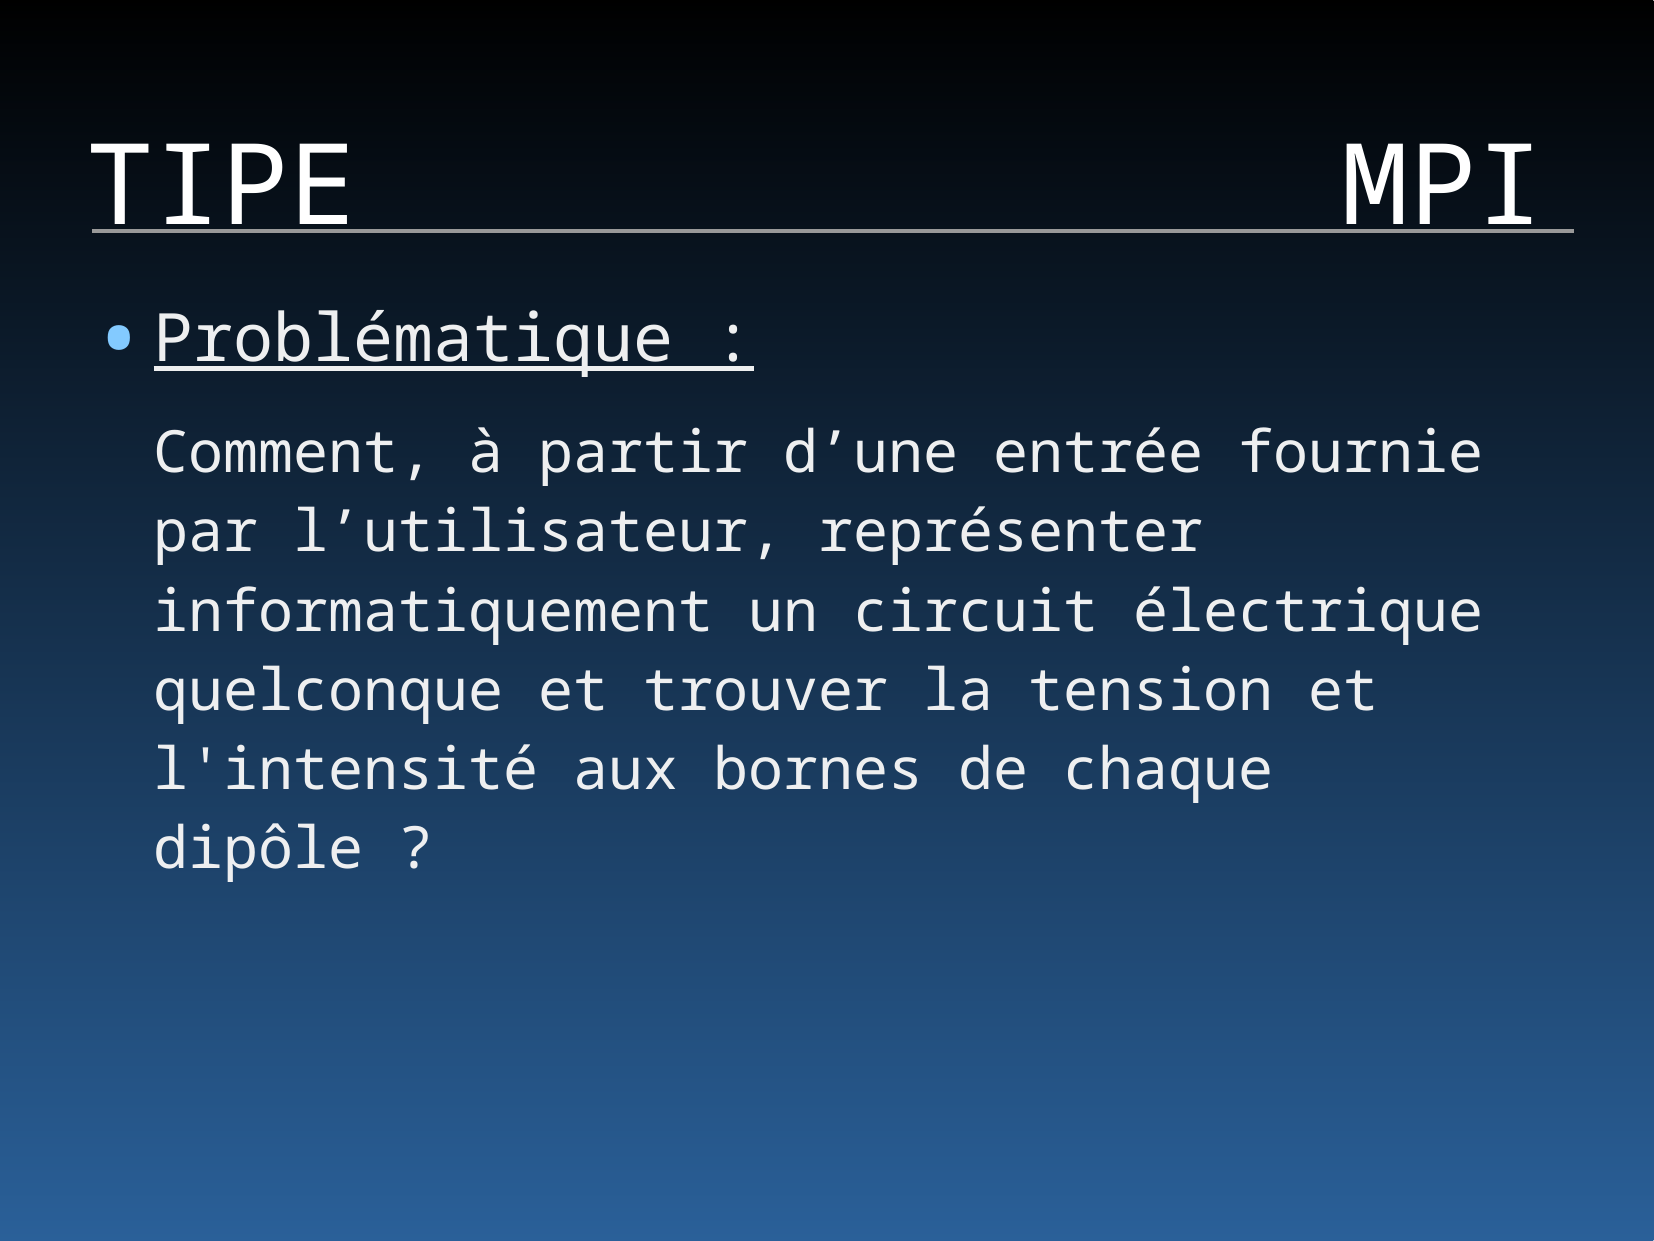

# TIPE 													MPI
Problématique :
Comment, à partir d’une entrée fournie par l’utilisateur, représenter informatiquement un circuit électrique quelconque et trouver la tension et l'intensité aux bornes de chaque dipôle ?